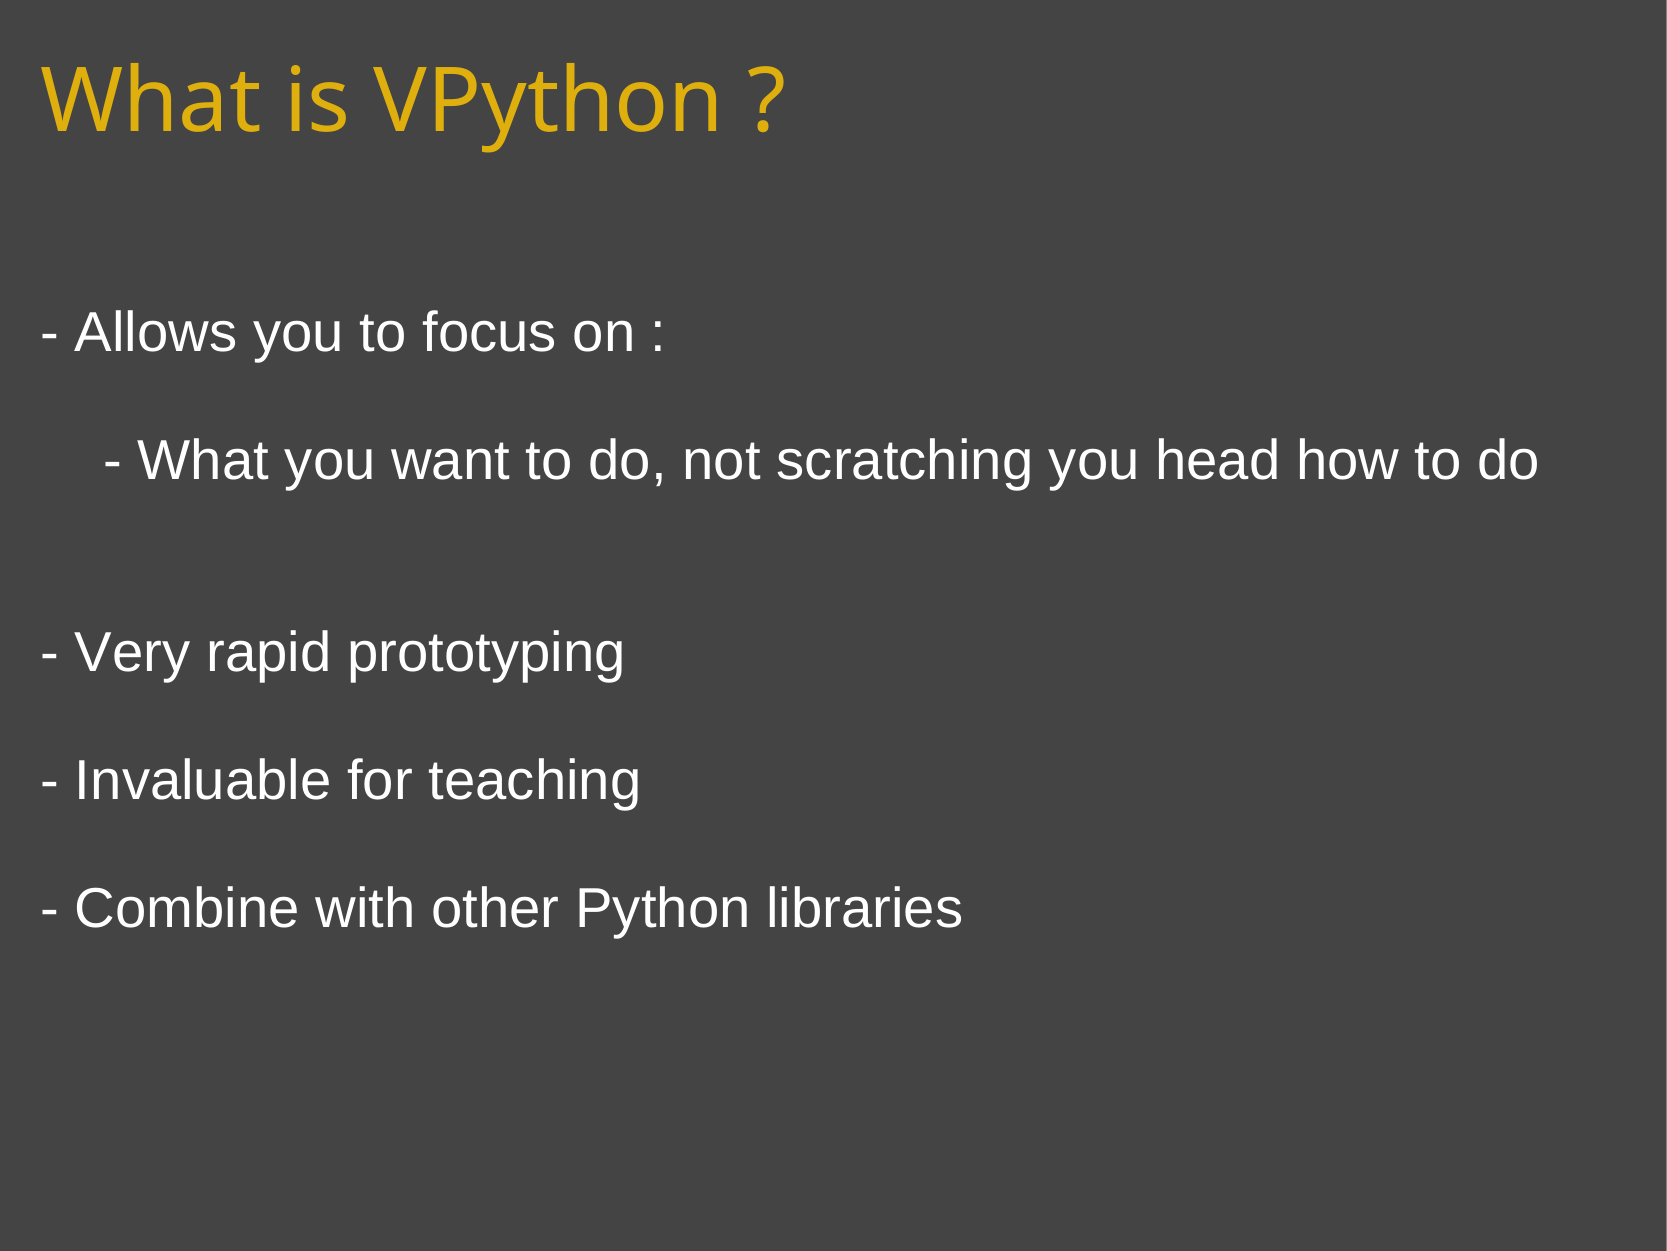

# What is VPython ?
- Allows you to focus on :
    - What you want to do, not scratching you head how to do
- Very rapid prototyping
- Invaluable for teaching
- Combine with other Python libraries